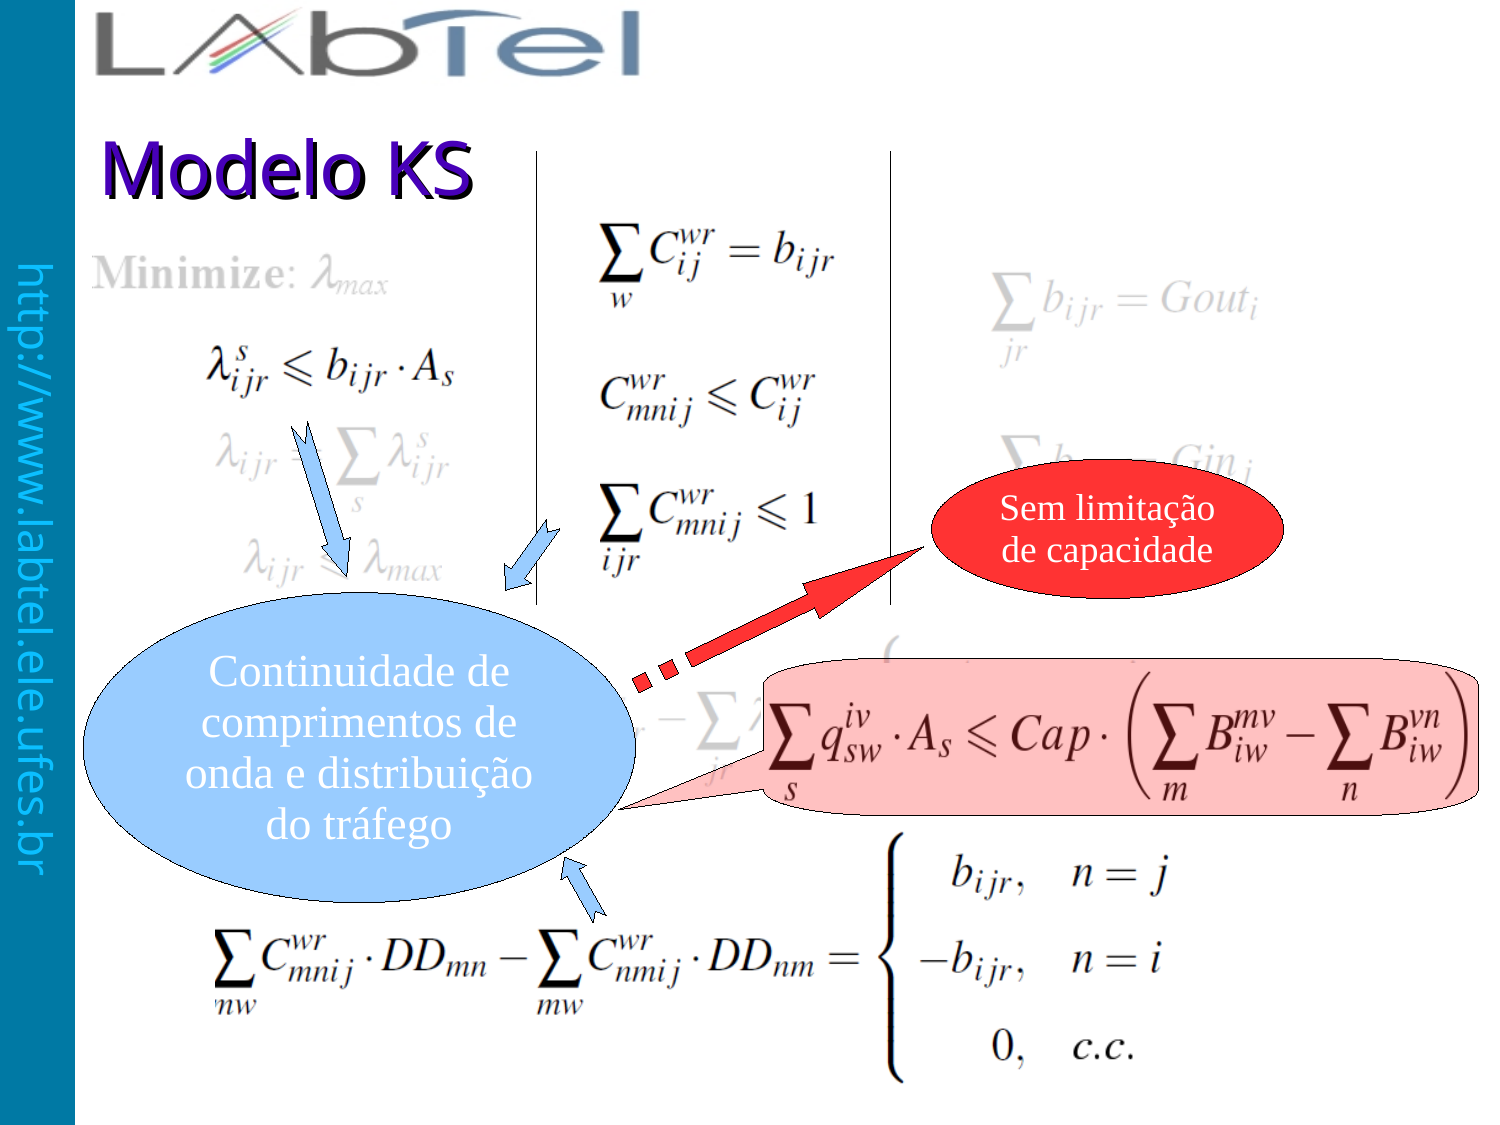

# Modelo KS
Sem limitação de capacidade
Continuidade de comprimentos de onda e distribuição do tráfego